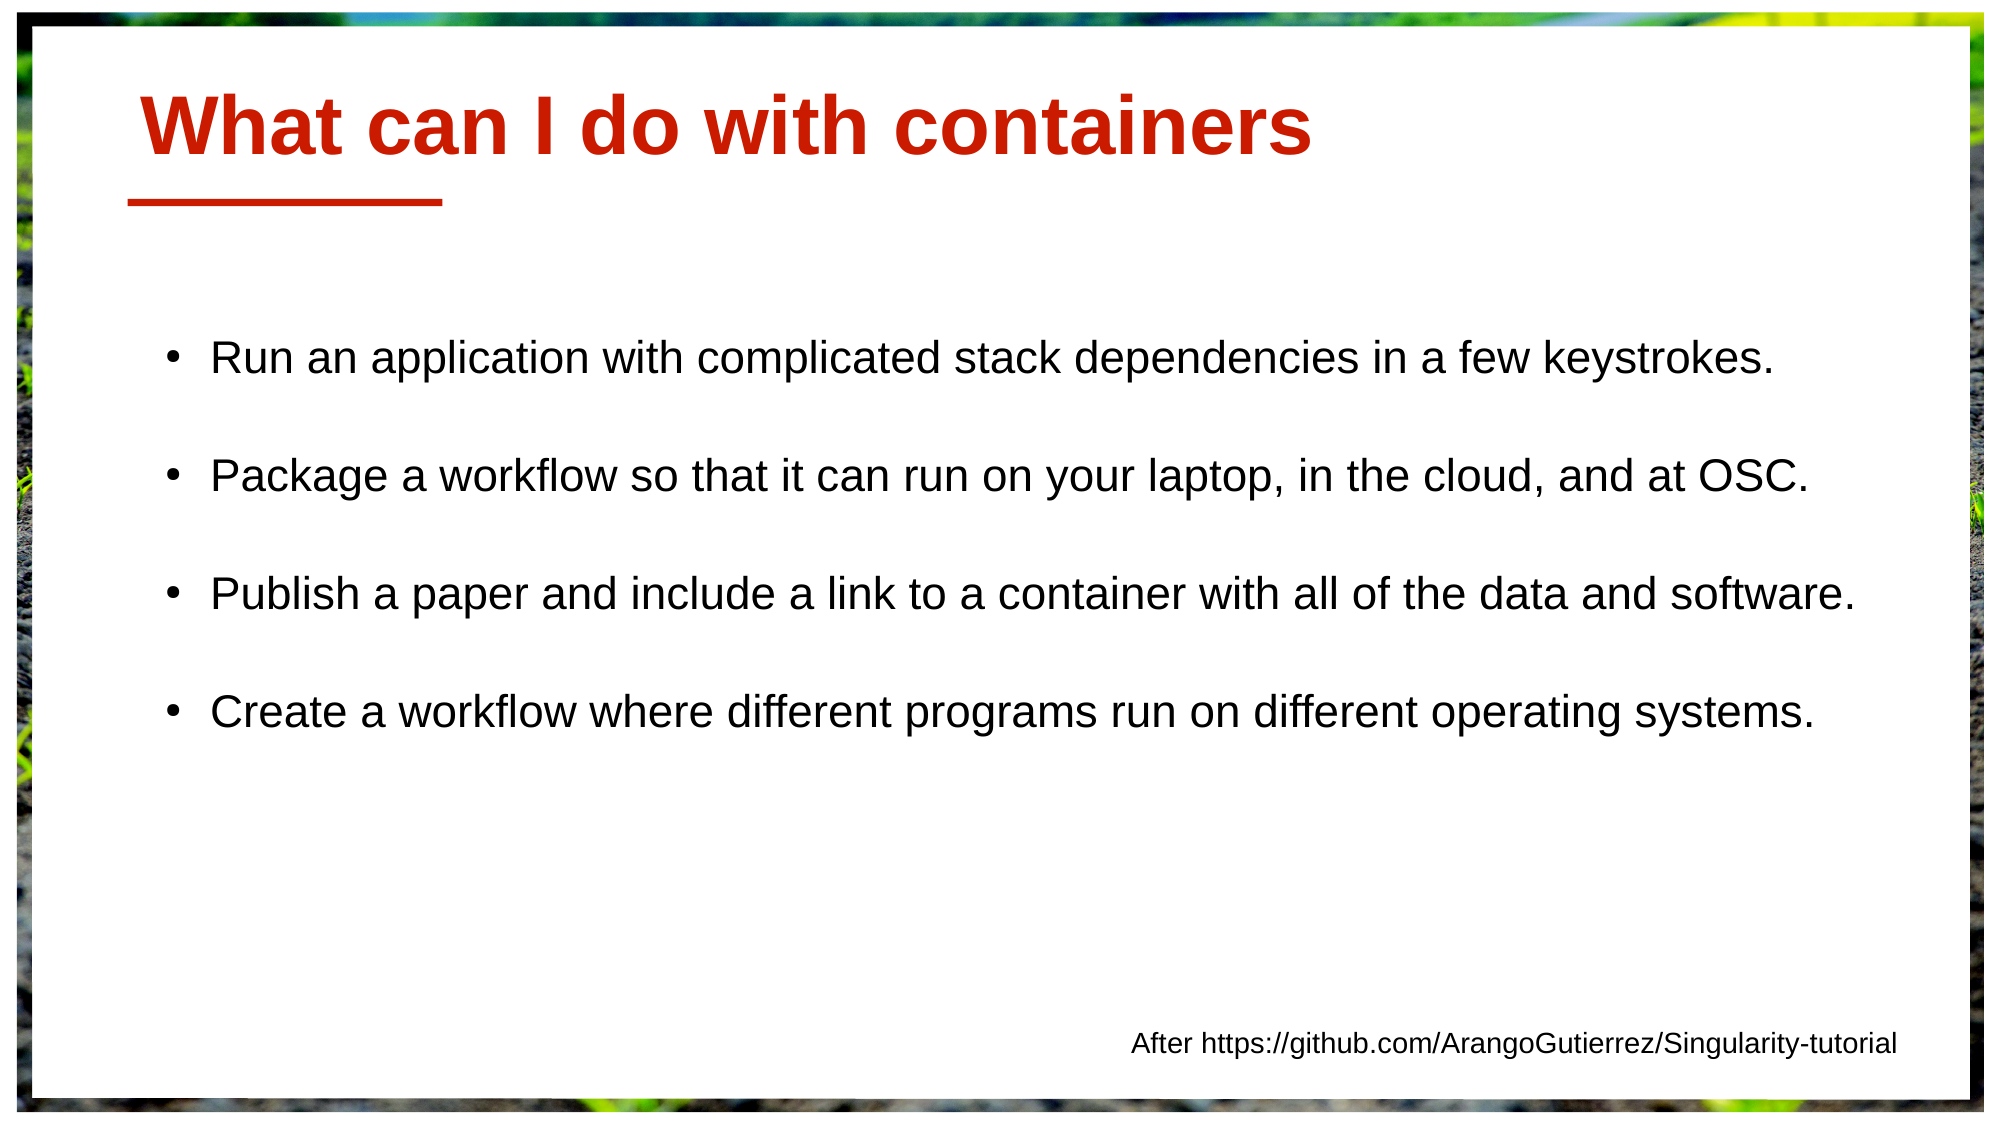

What can I do with containers
Run an application with complicated stack dependencies in a few keystrokes.
Package a workflow so that it can run on your laptop, in the cloud, and at OSC.
Publish a paper and include a link to a container with all of the data and software.
Create a workflow where different programs run on different operating systems.
After https://github.com/ArangoGutierrez/Singularity-tutorial